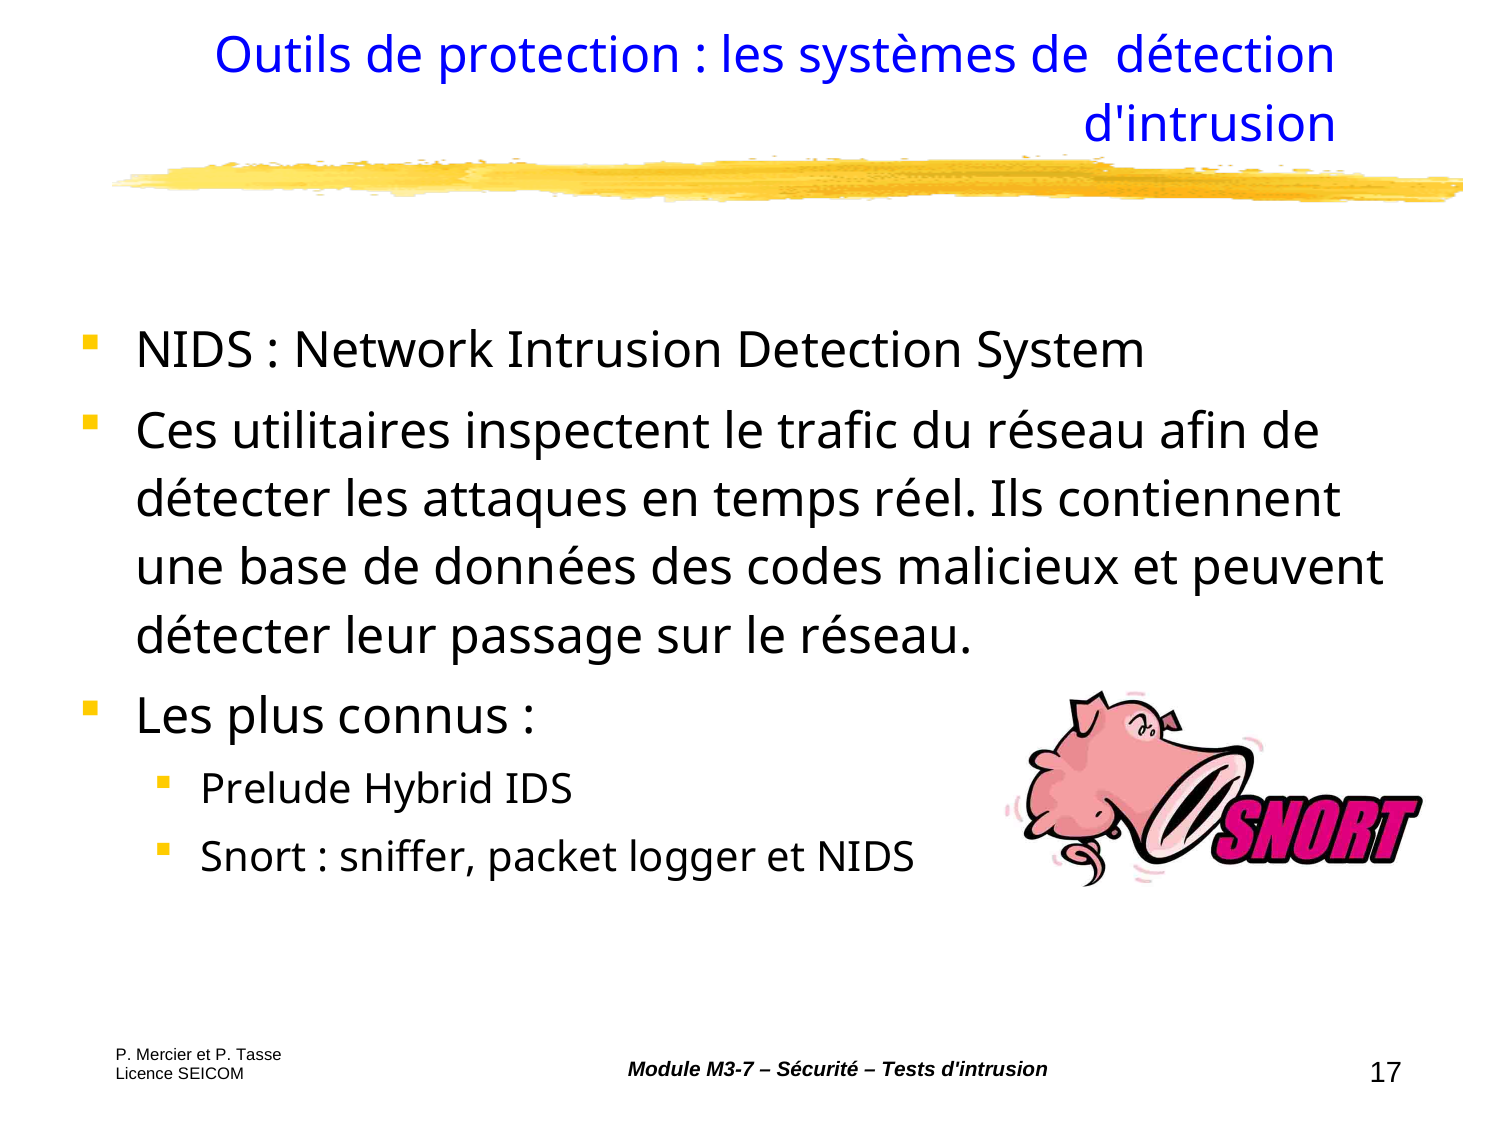

# Outils de protection : les systèmes de détection d'intrusion
NIDS : Network Intrusion Detection System
Ces utilitaires inspectent le trafic du réseau afin de détecter les attaques en temps réel. Ils contiennent une base de données des codes malicieux et peuvent détecter leur passage sur le réseau.
Les plus connus :
Prelude Hybrid IDS
Snort : sniffer, packet logger et NIDS
17